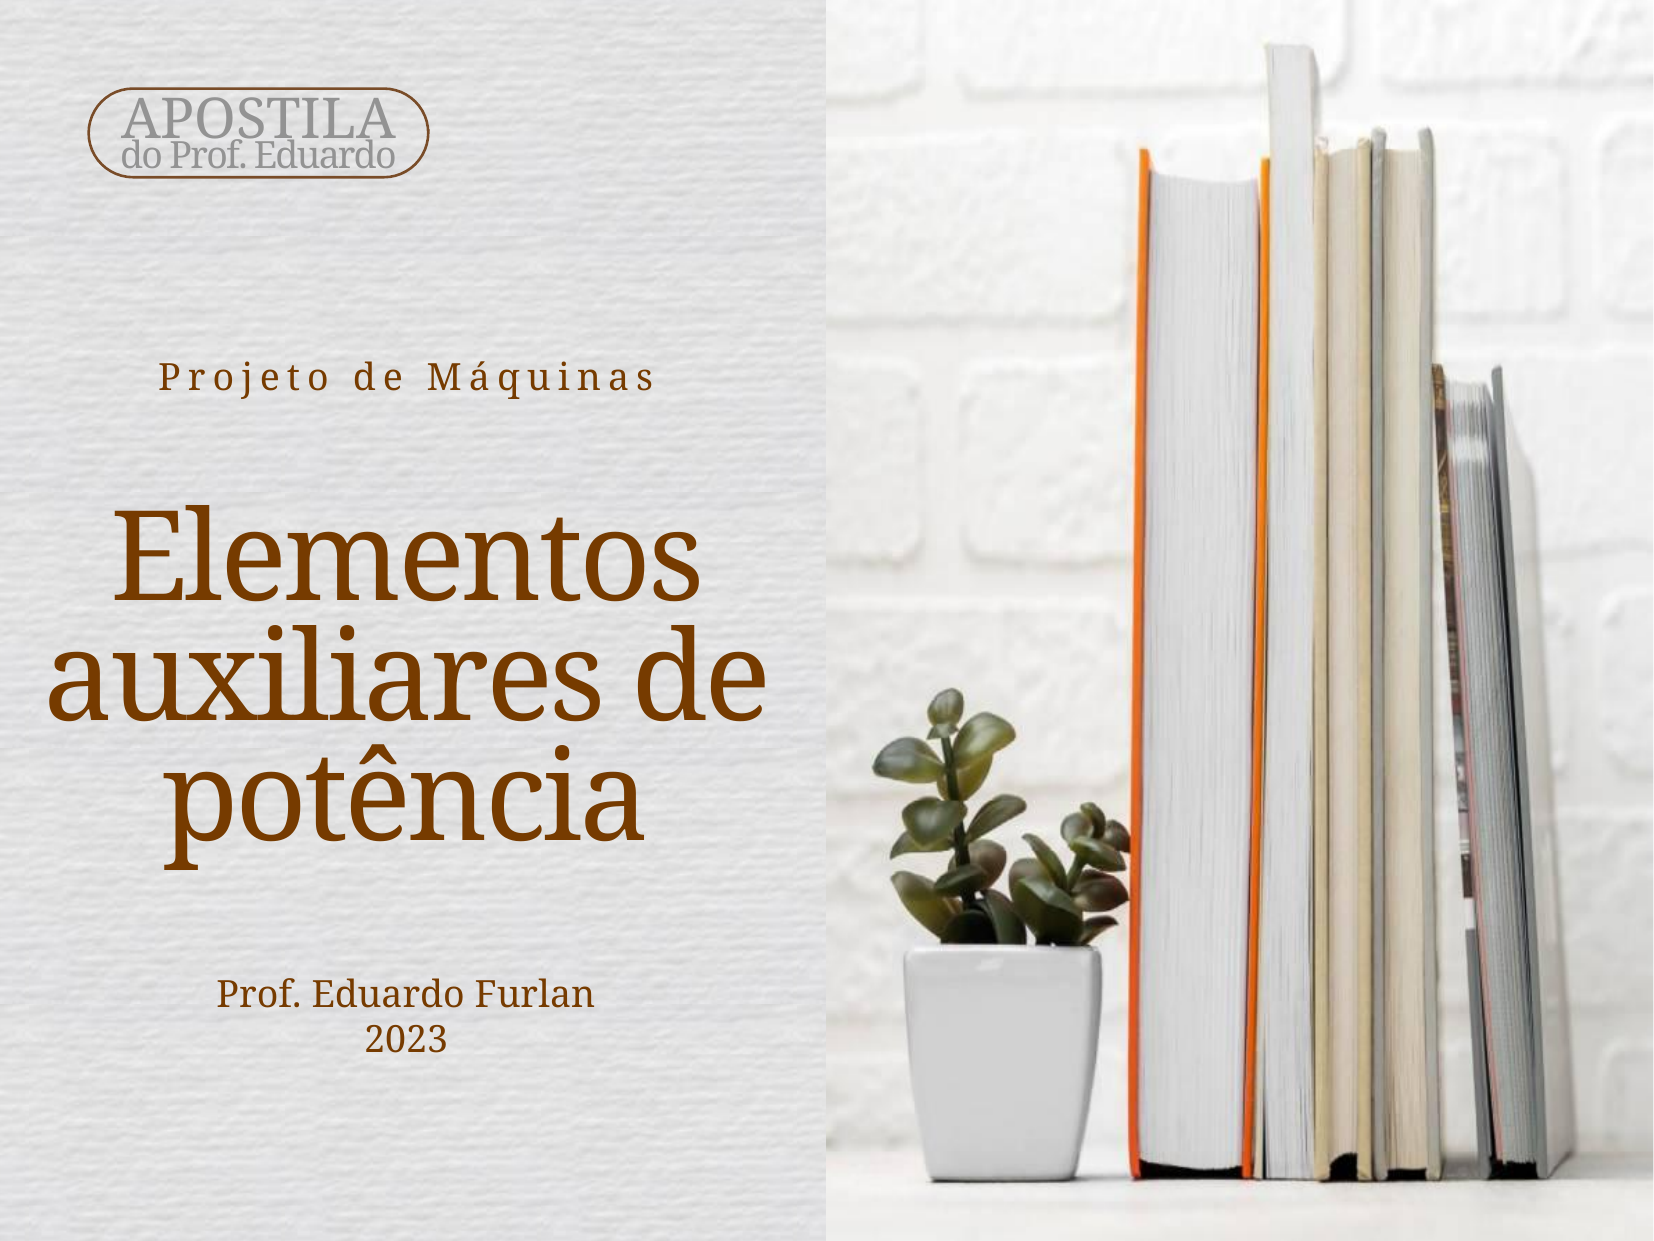

1
APOSTILA
do Prof. Eduardo
Projeto de Máquinas
Elementos auxiliares de potência
Prof. Eduardo Furlan
2023